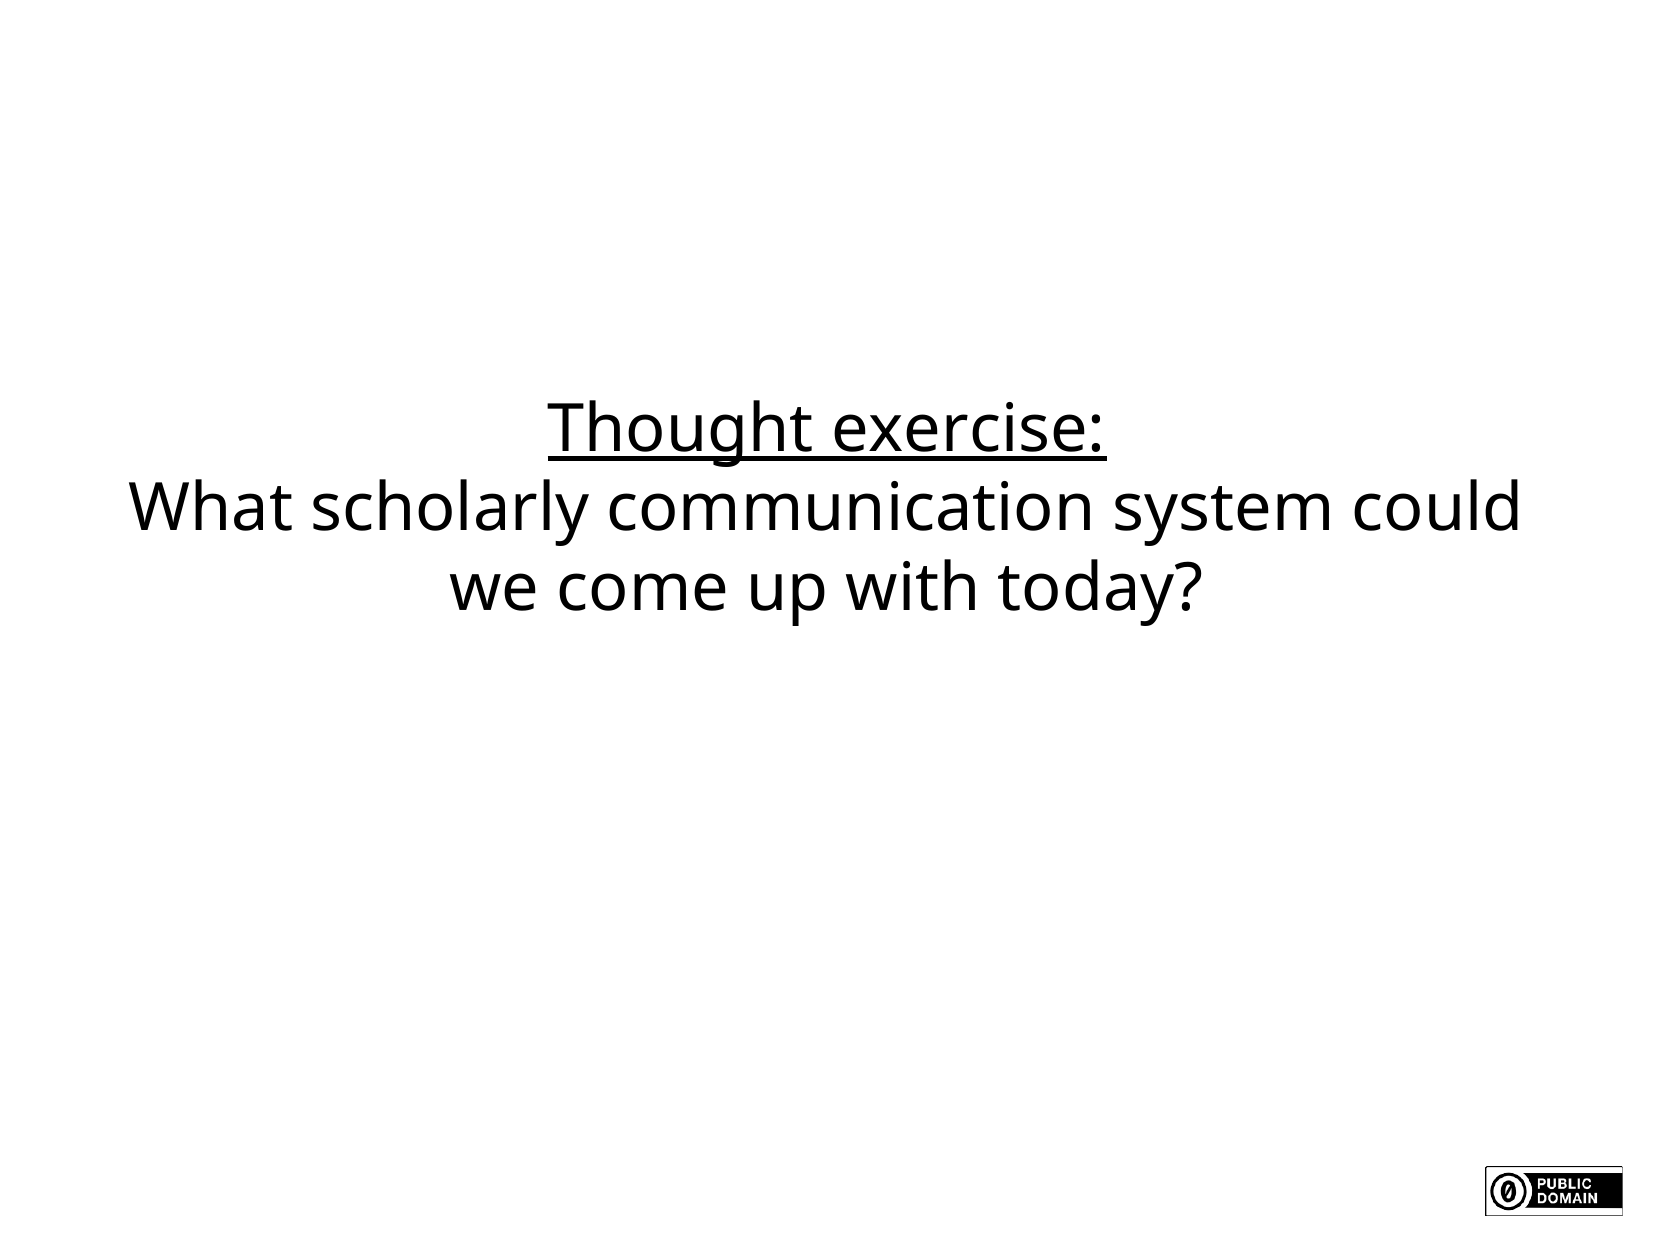

# Thought exercise: What scholarly communication system could we come up with today?